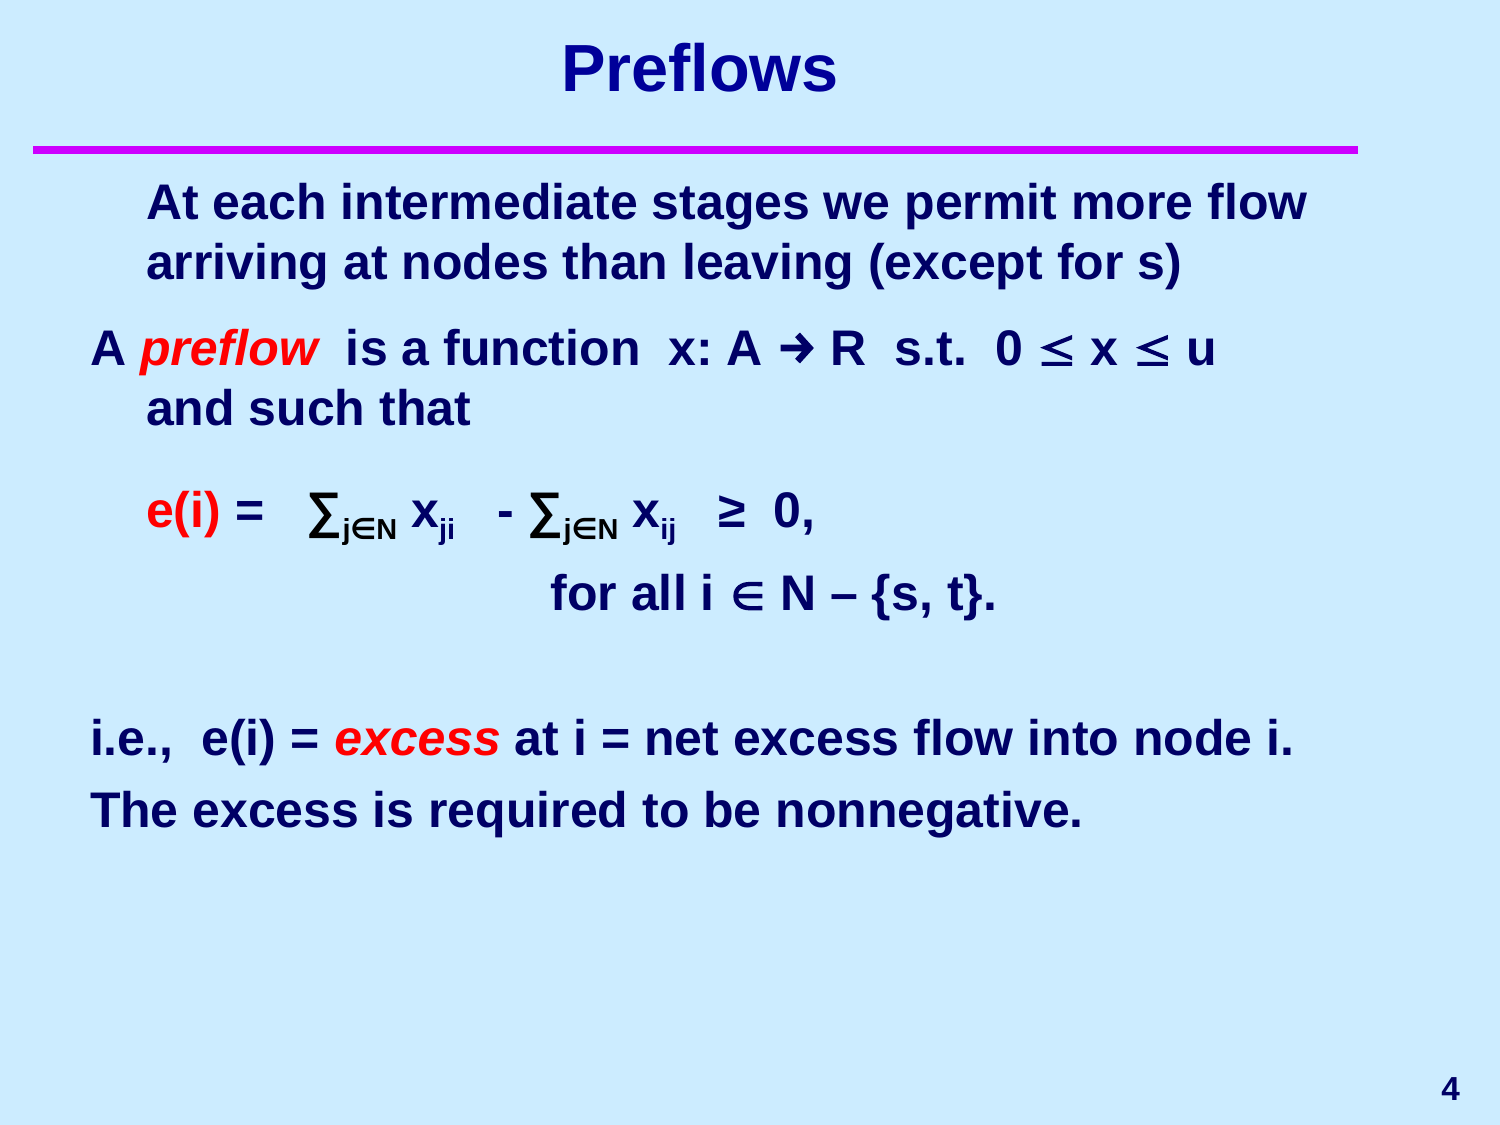

# Preflows
	At each intermediate stages we permit more flow arriving at nodes than leaving (except for s)
A preflow is a function x: A → R s.t. 0 ≤ x ≤ u and such that
	e(i) = ∑j∈N xji - ∑j∈N xij ≥ 0,
 for all i ∈ N – {s, t}.
i.e., e(i) = excess at i = net excess flow into node i.
The excess is required to be nonnegative.